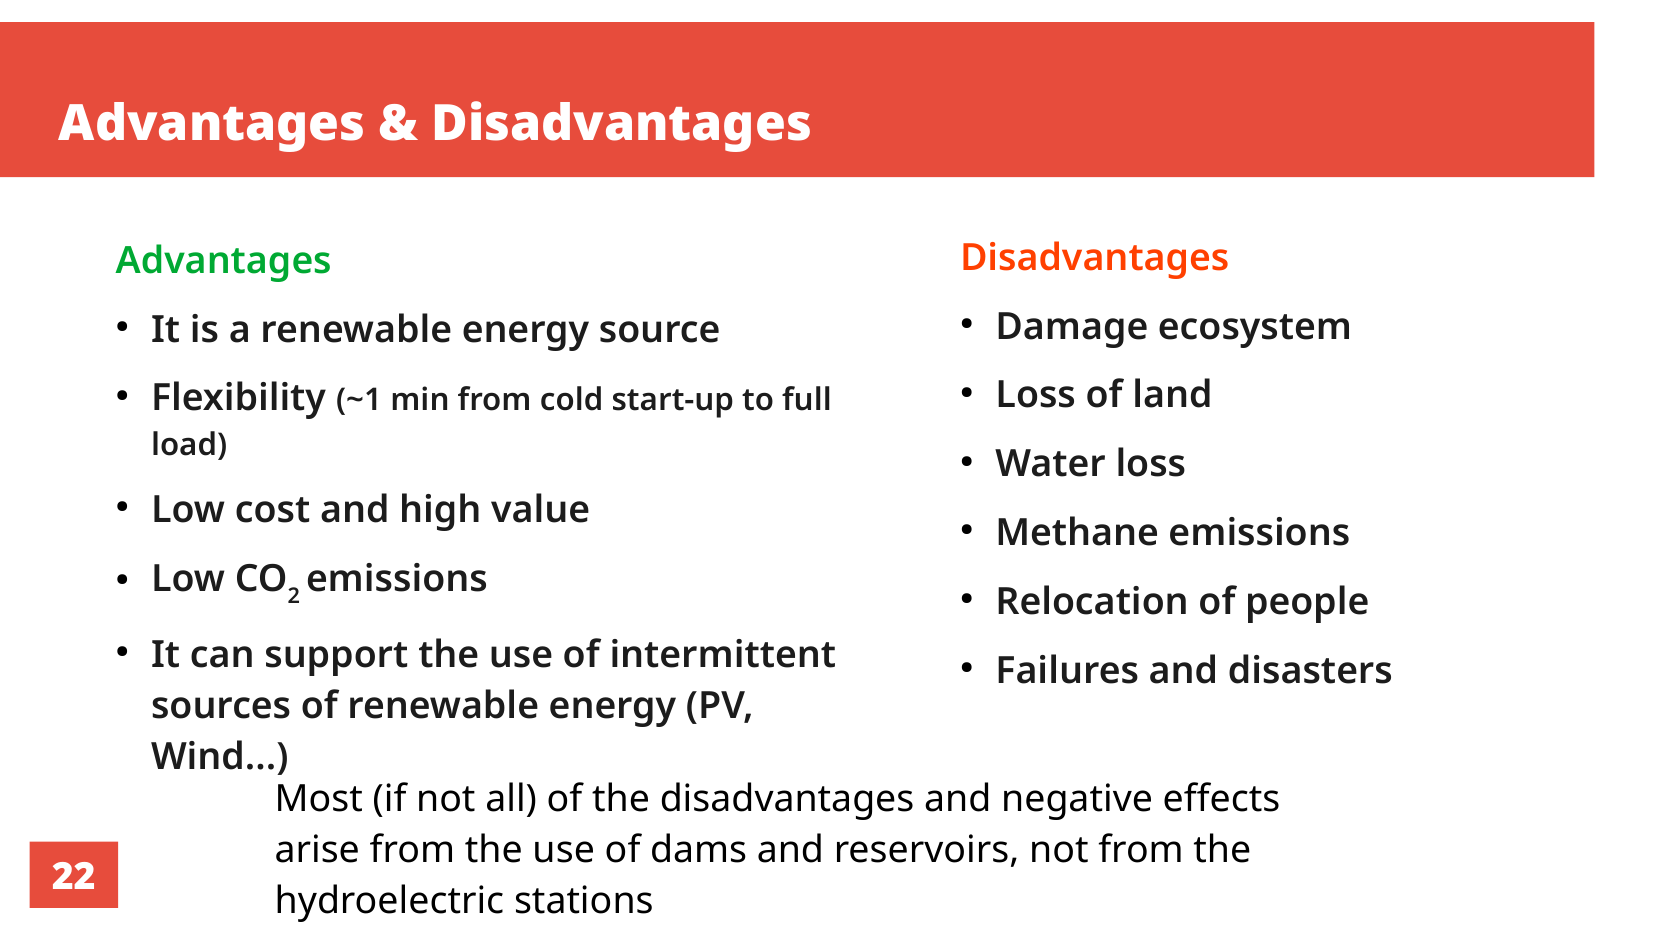

# Advantages & Disadvantages
Disadvantages
Damage ecosystem
Loss of land
Water loss
Methane emissions
Relocation of people
Failures and disasters
Advantages
It is a renewable energy source
Flexibility (~1 min from cold start-up to full load)
Low cost and high value
Low CO2 emissions
It can support the use of intermittent sources of renewable energy (PV, Wind...)
Most (if not all) of the disadvantages and negative effects arise from the use of dams and reservoirs, not from the hydroelectric stations
22